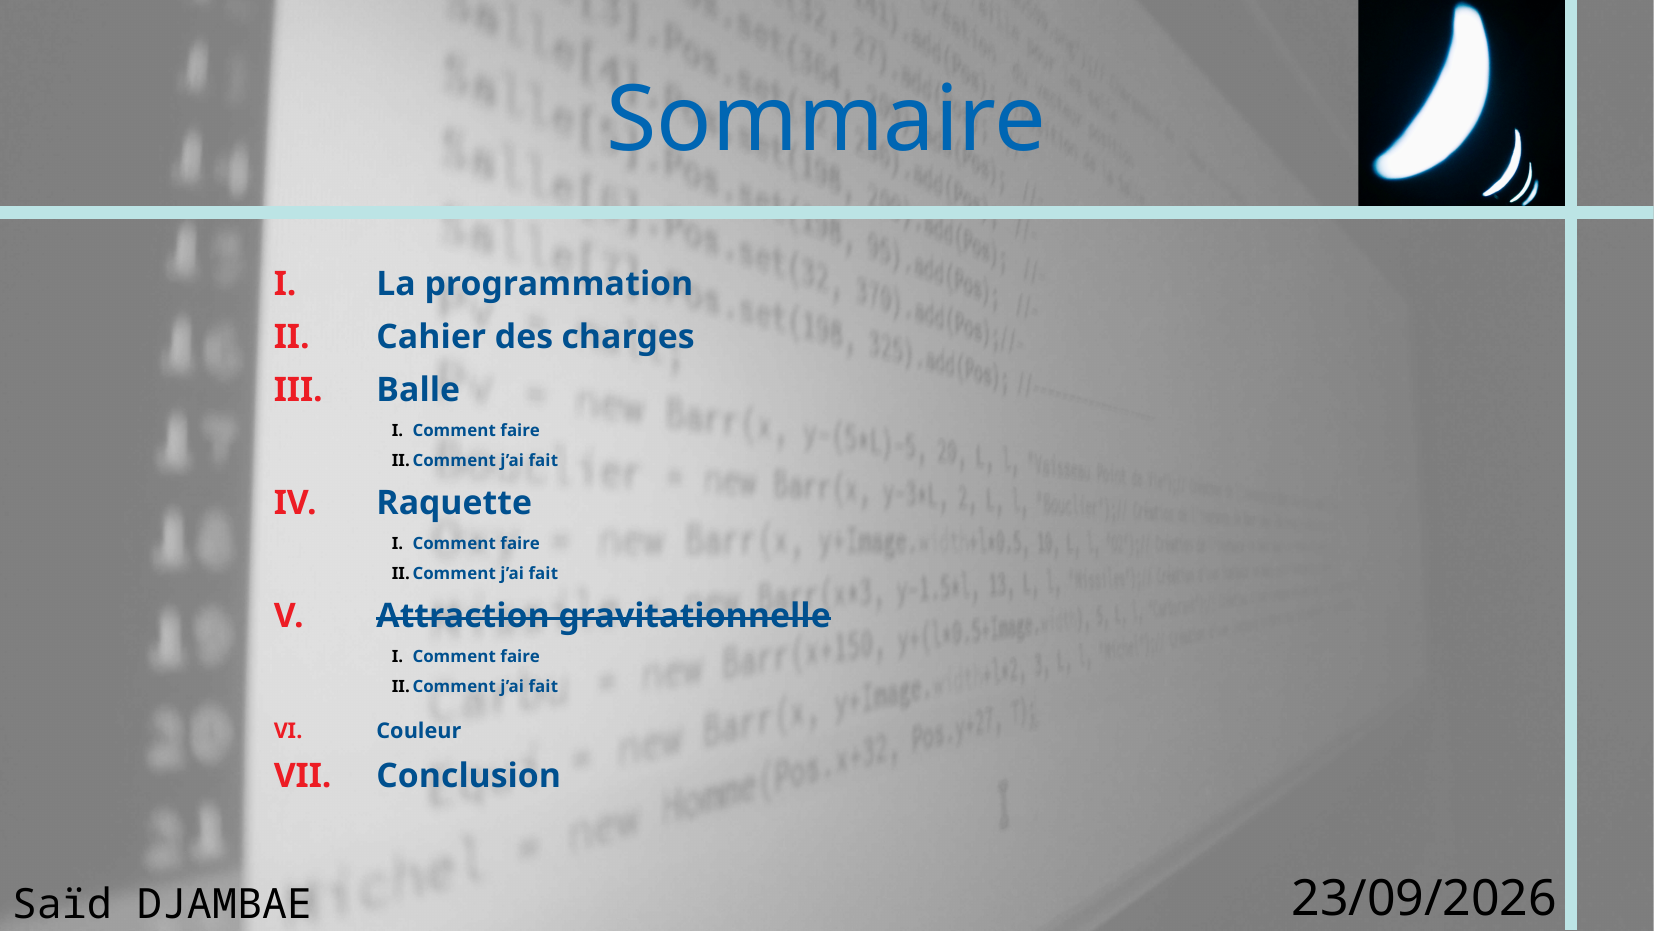

# Sommaire
La programmation
Cahier des charges
Balle
Comment faire
Comment j’ai fait
Raquette
Comment faire
Comment j’ai fait
Attraction gravitationnelle
Comment faire
Comment j’ai fait
Couleur
Conclusion